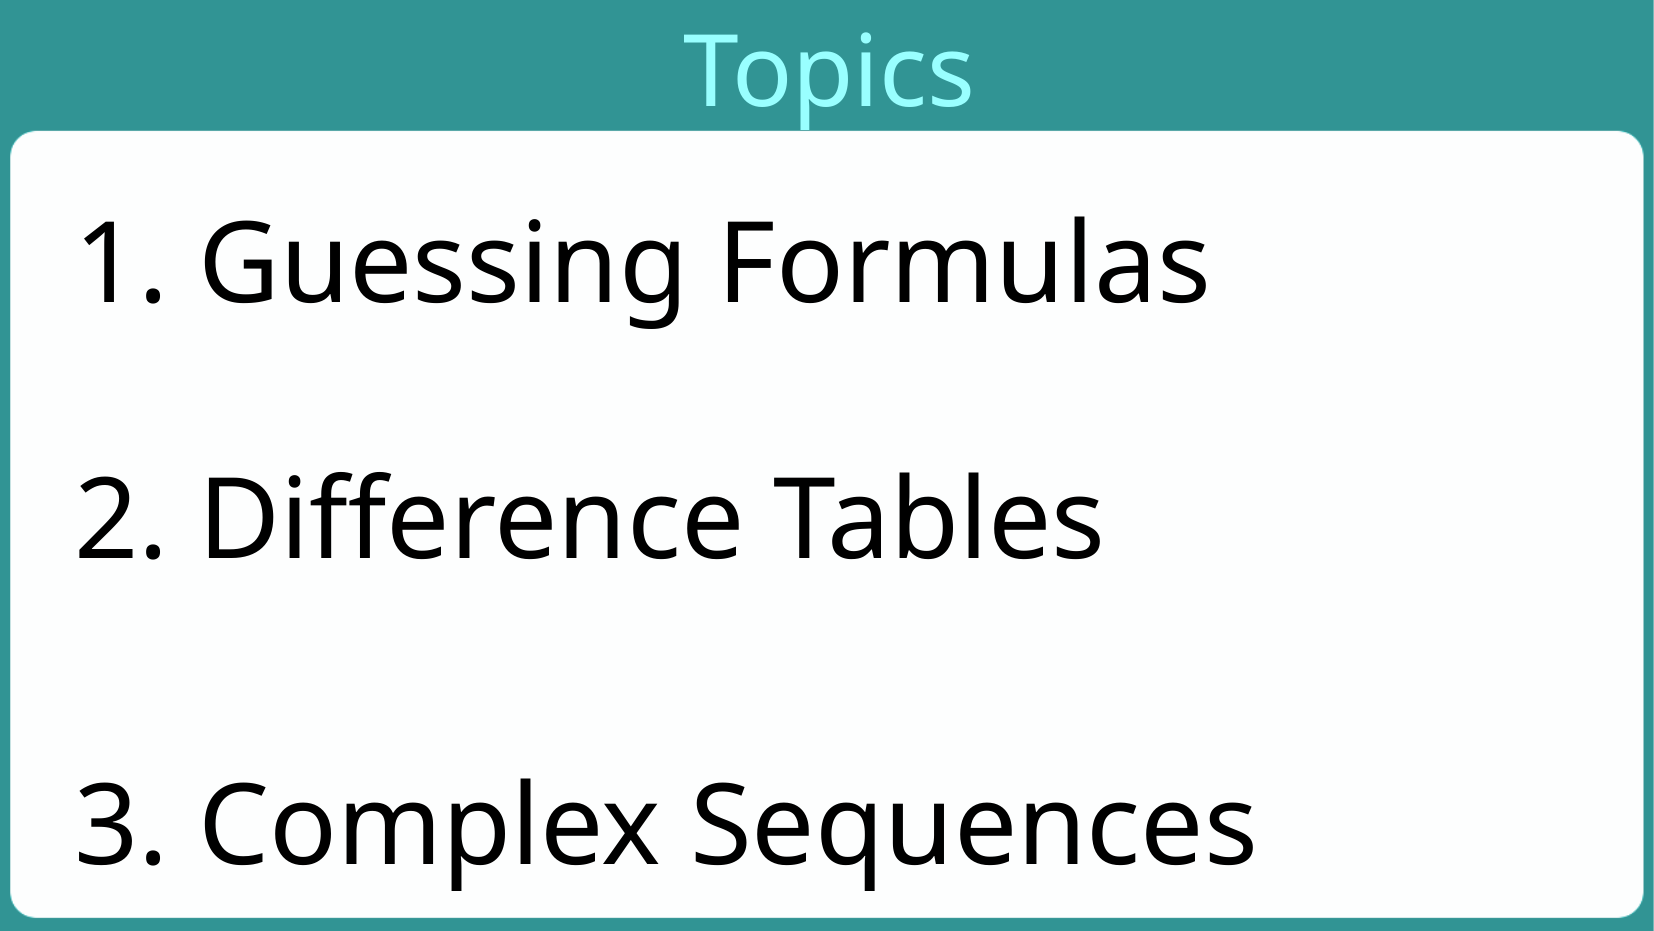

# Topics
1. Guessing Formulas
2. Difference Tables
3. Complex Sequences